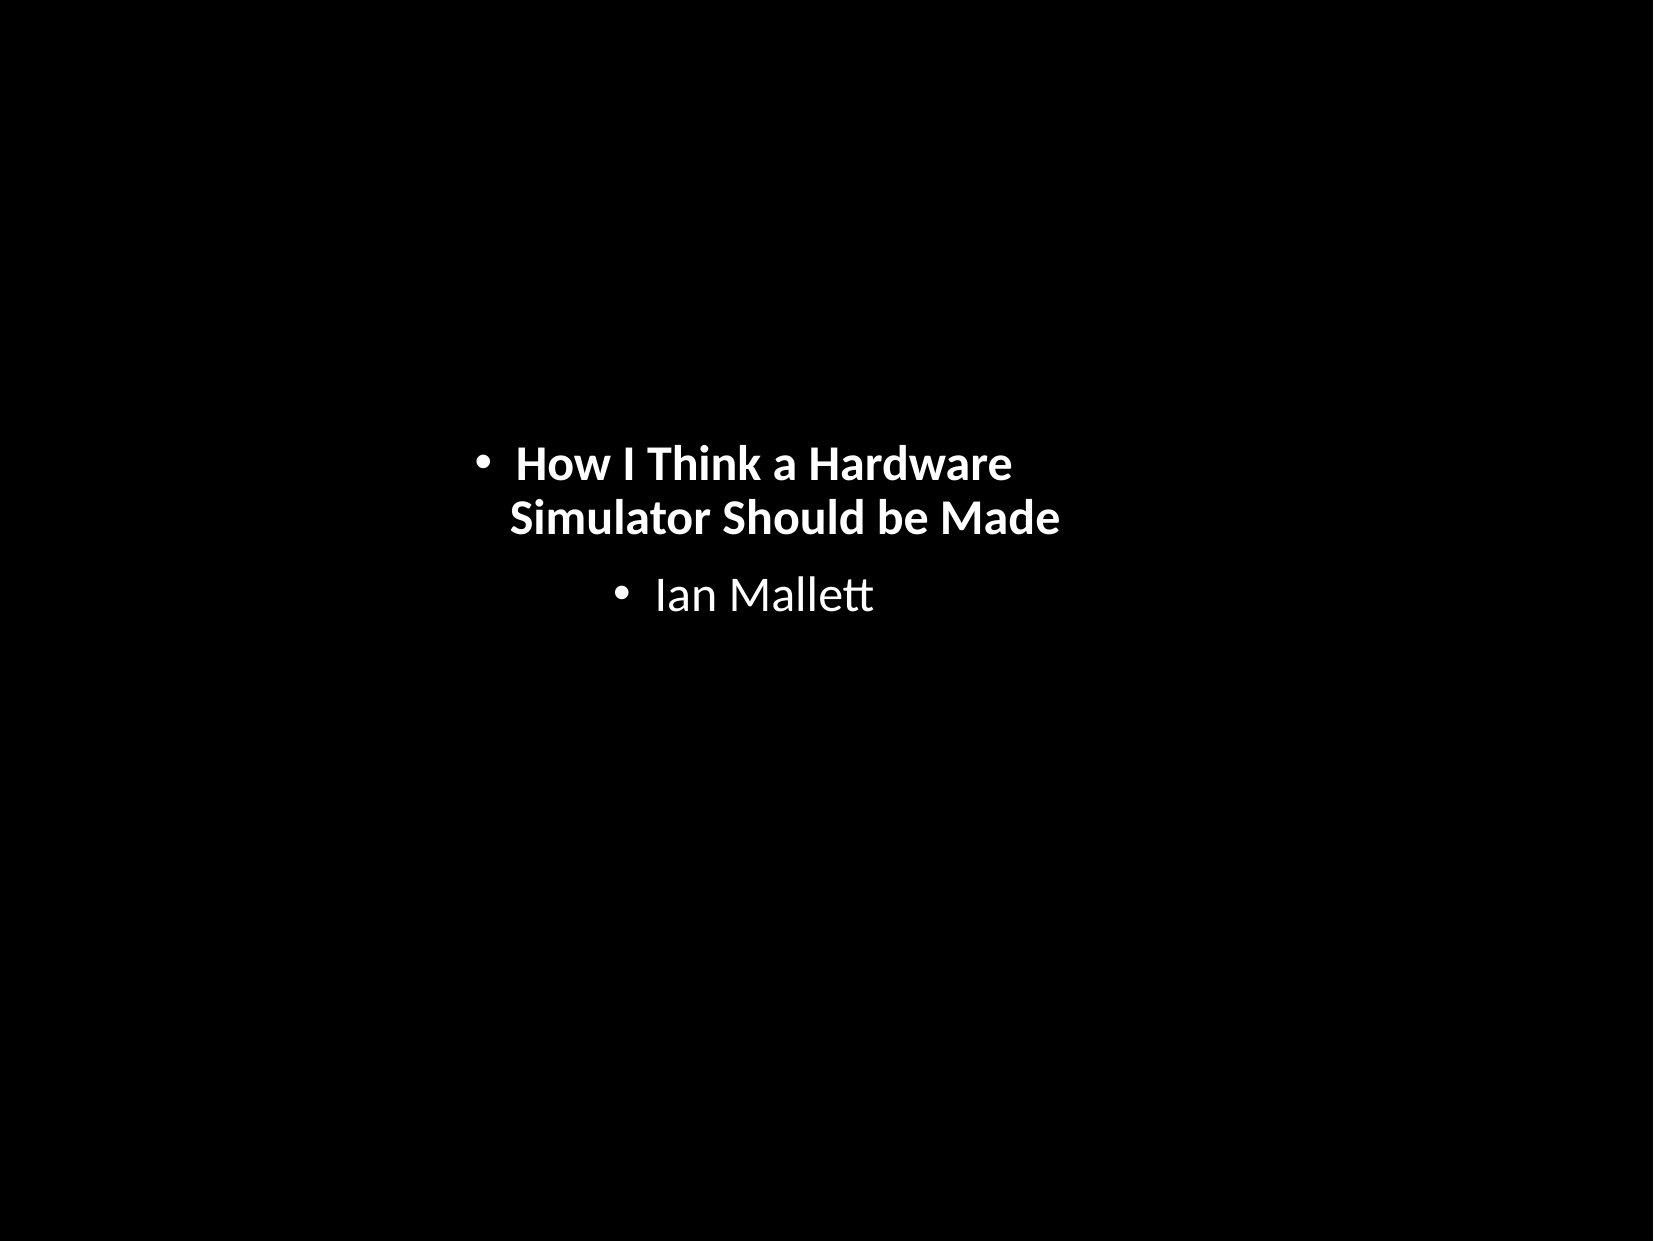

# How I Think a Hardware Simulator Should be Made
Ian Mallett